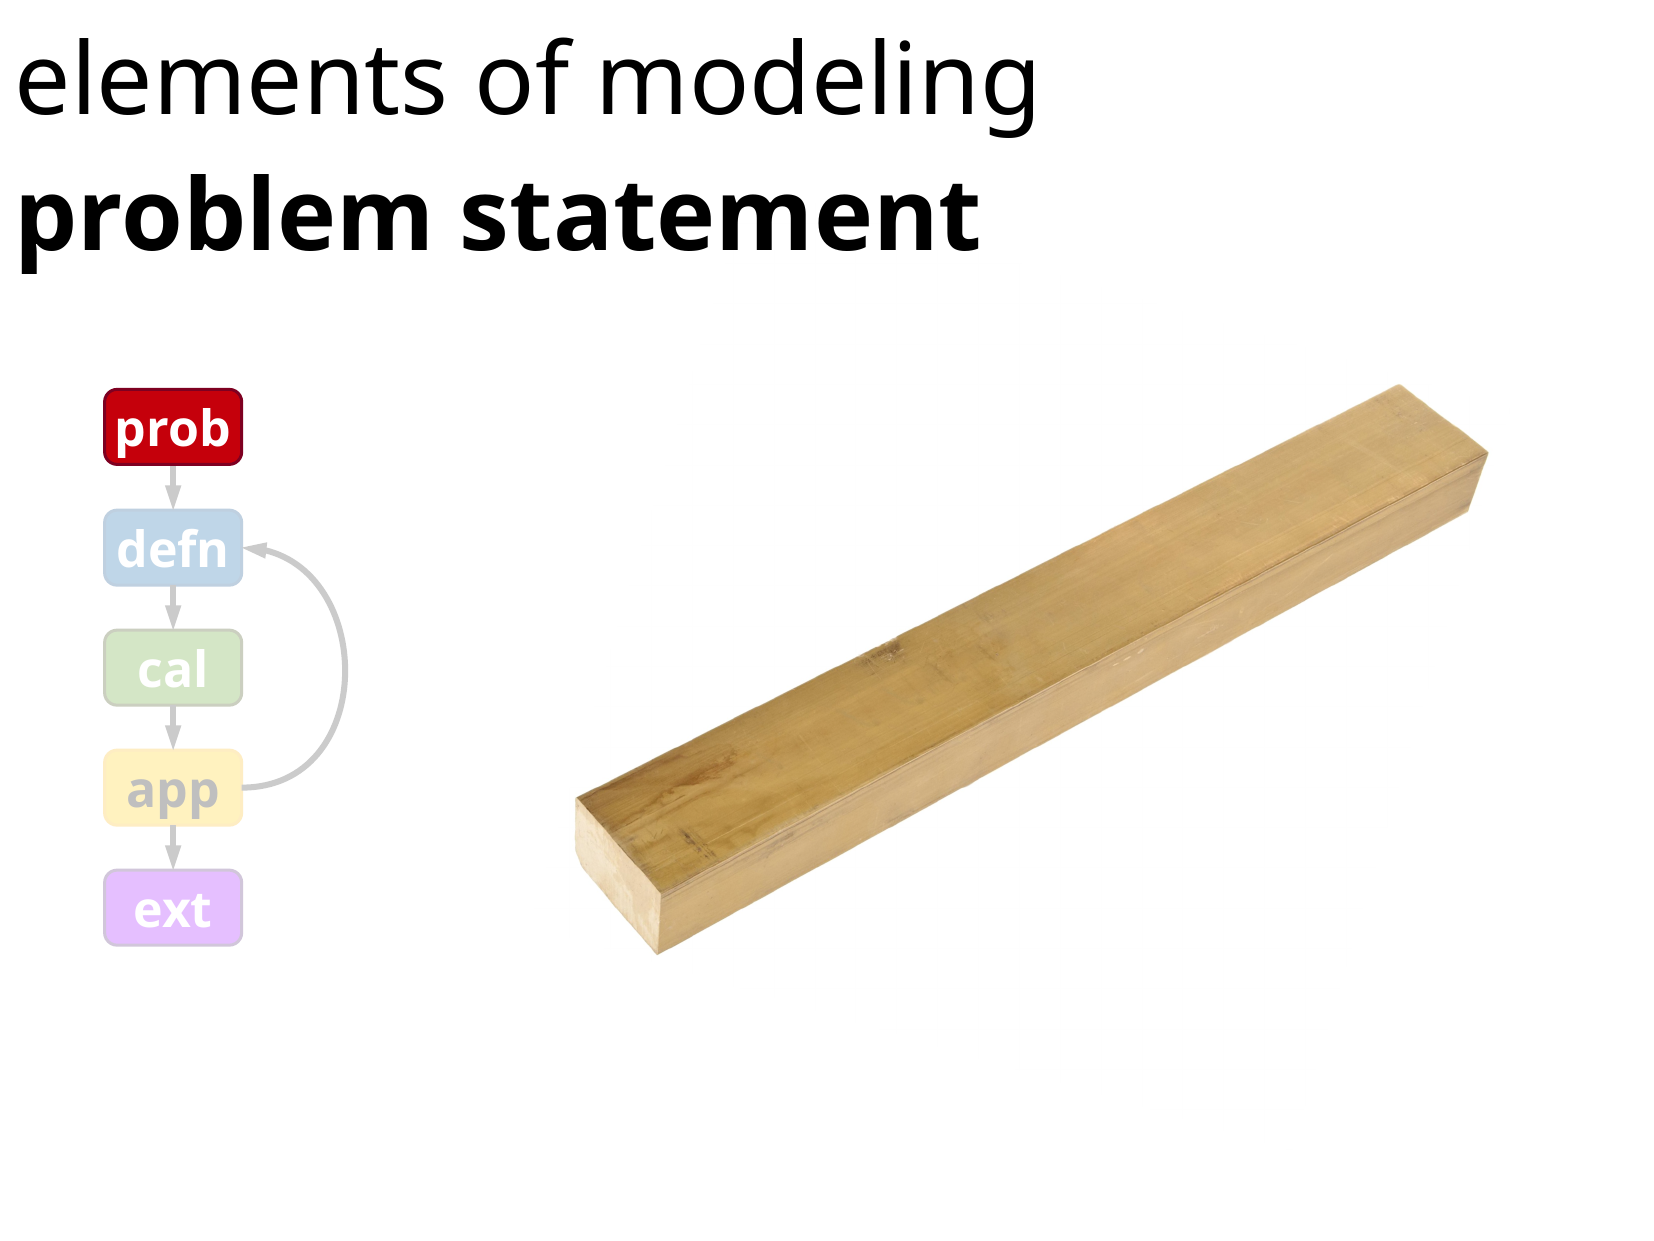

elements of modeling
problem statement
prob
defn
cal
app
ext